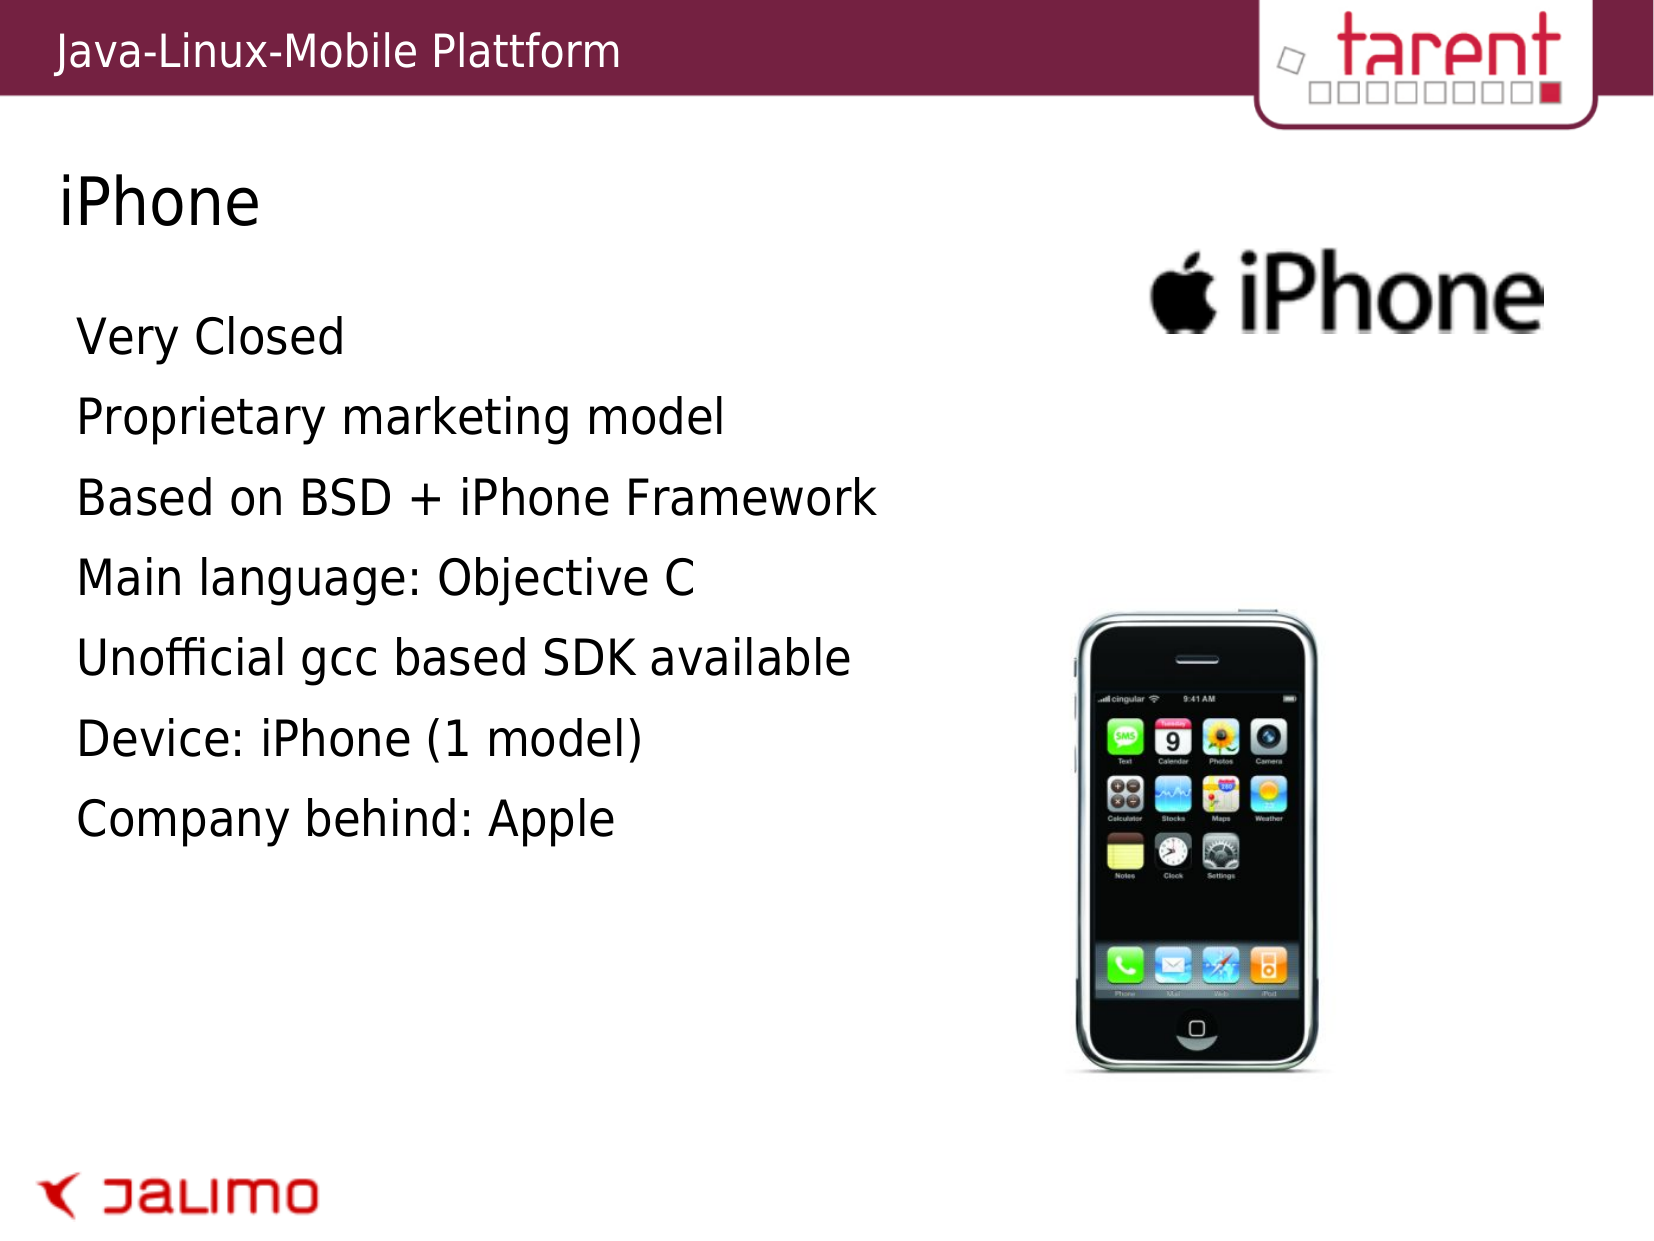

# iPhone
Very Closed
Proprietary marketing model
Based on BSD + iPhone Framework
Main language: Objective C
Unofficial gcc based SDK available
Device: iPhone (1 model)
Company behind: Apple